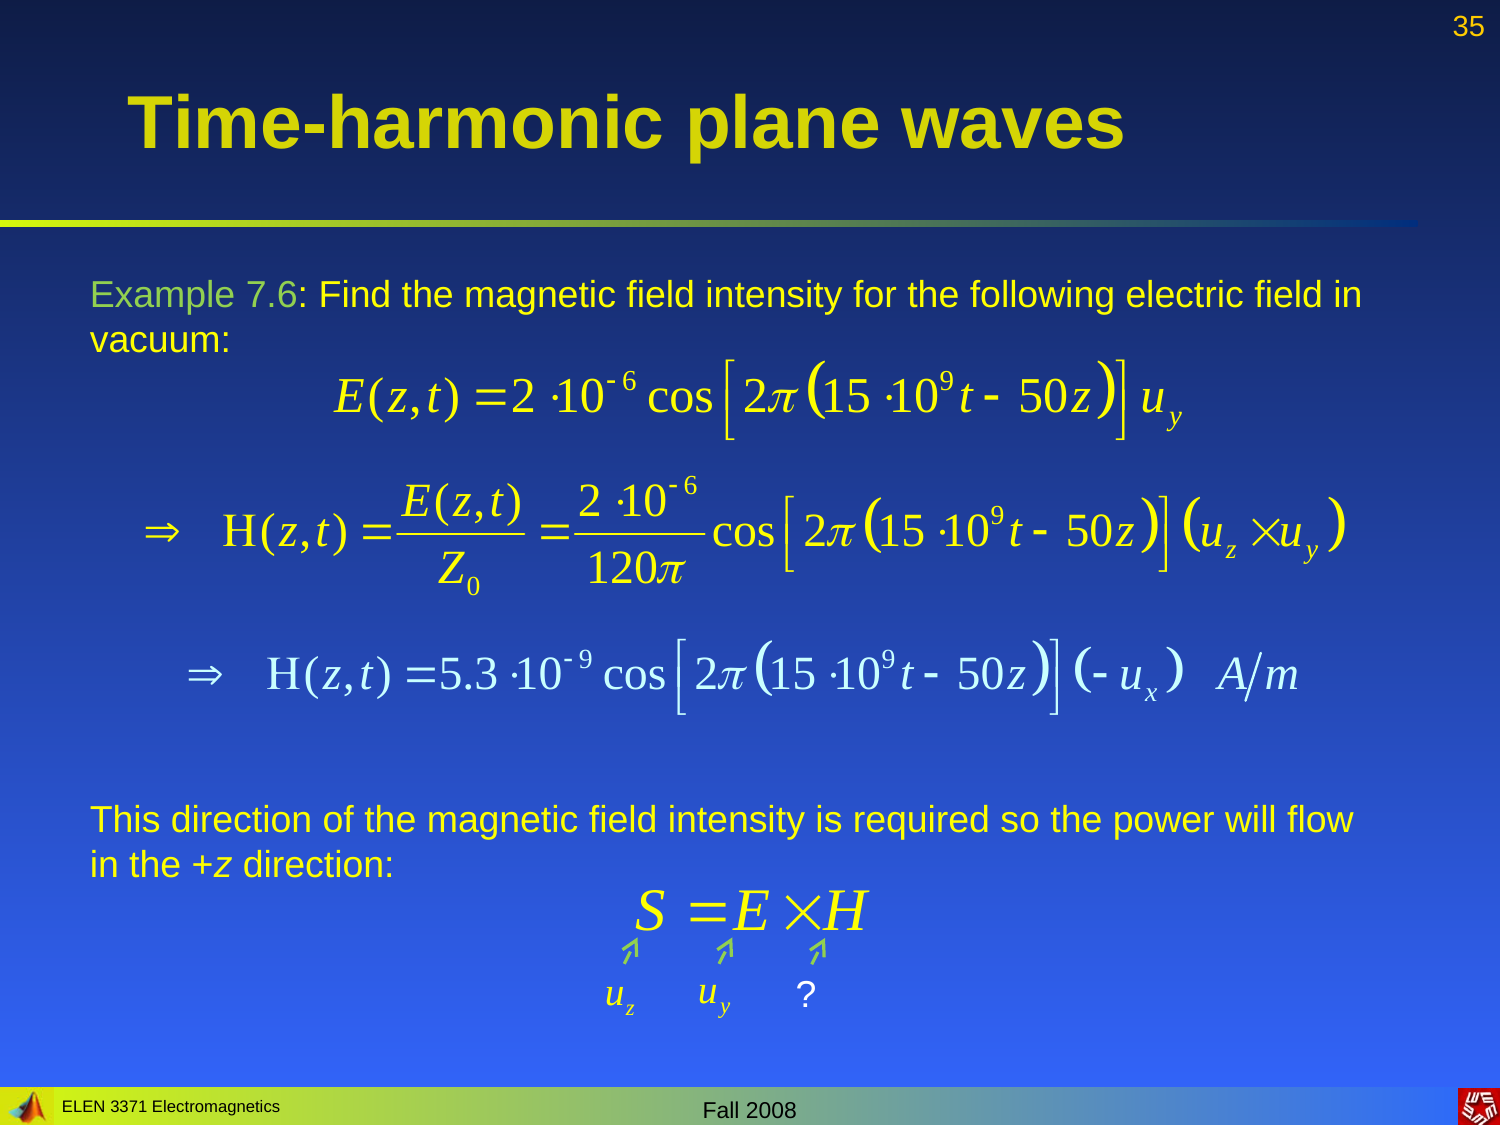

# Time-harmonic plane waves
Example 7.6: Find the magnetic field intensity for the following electric field in vacuum:
This direction of the magnetic field intensity is required so the power will flow in the +z direction:
?